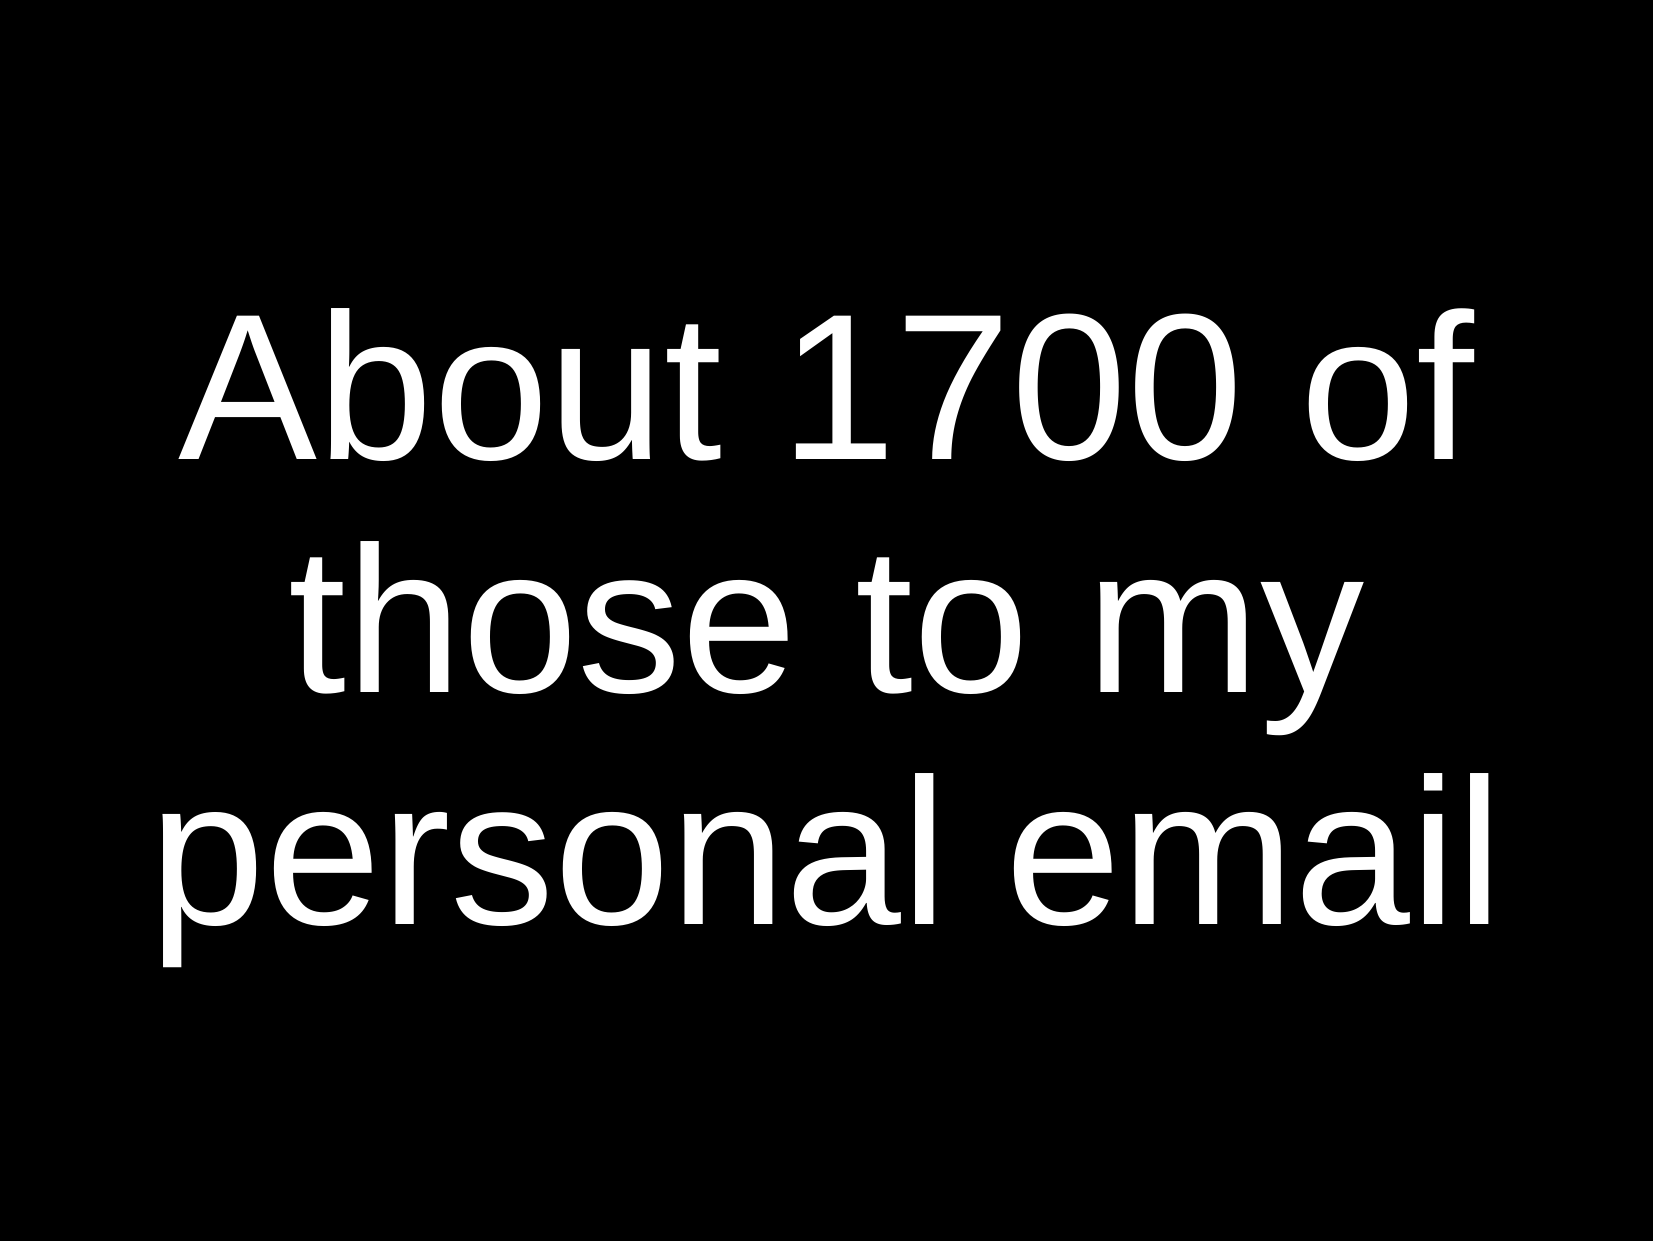

# About 1700 of those to my personal email